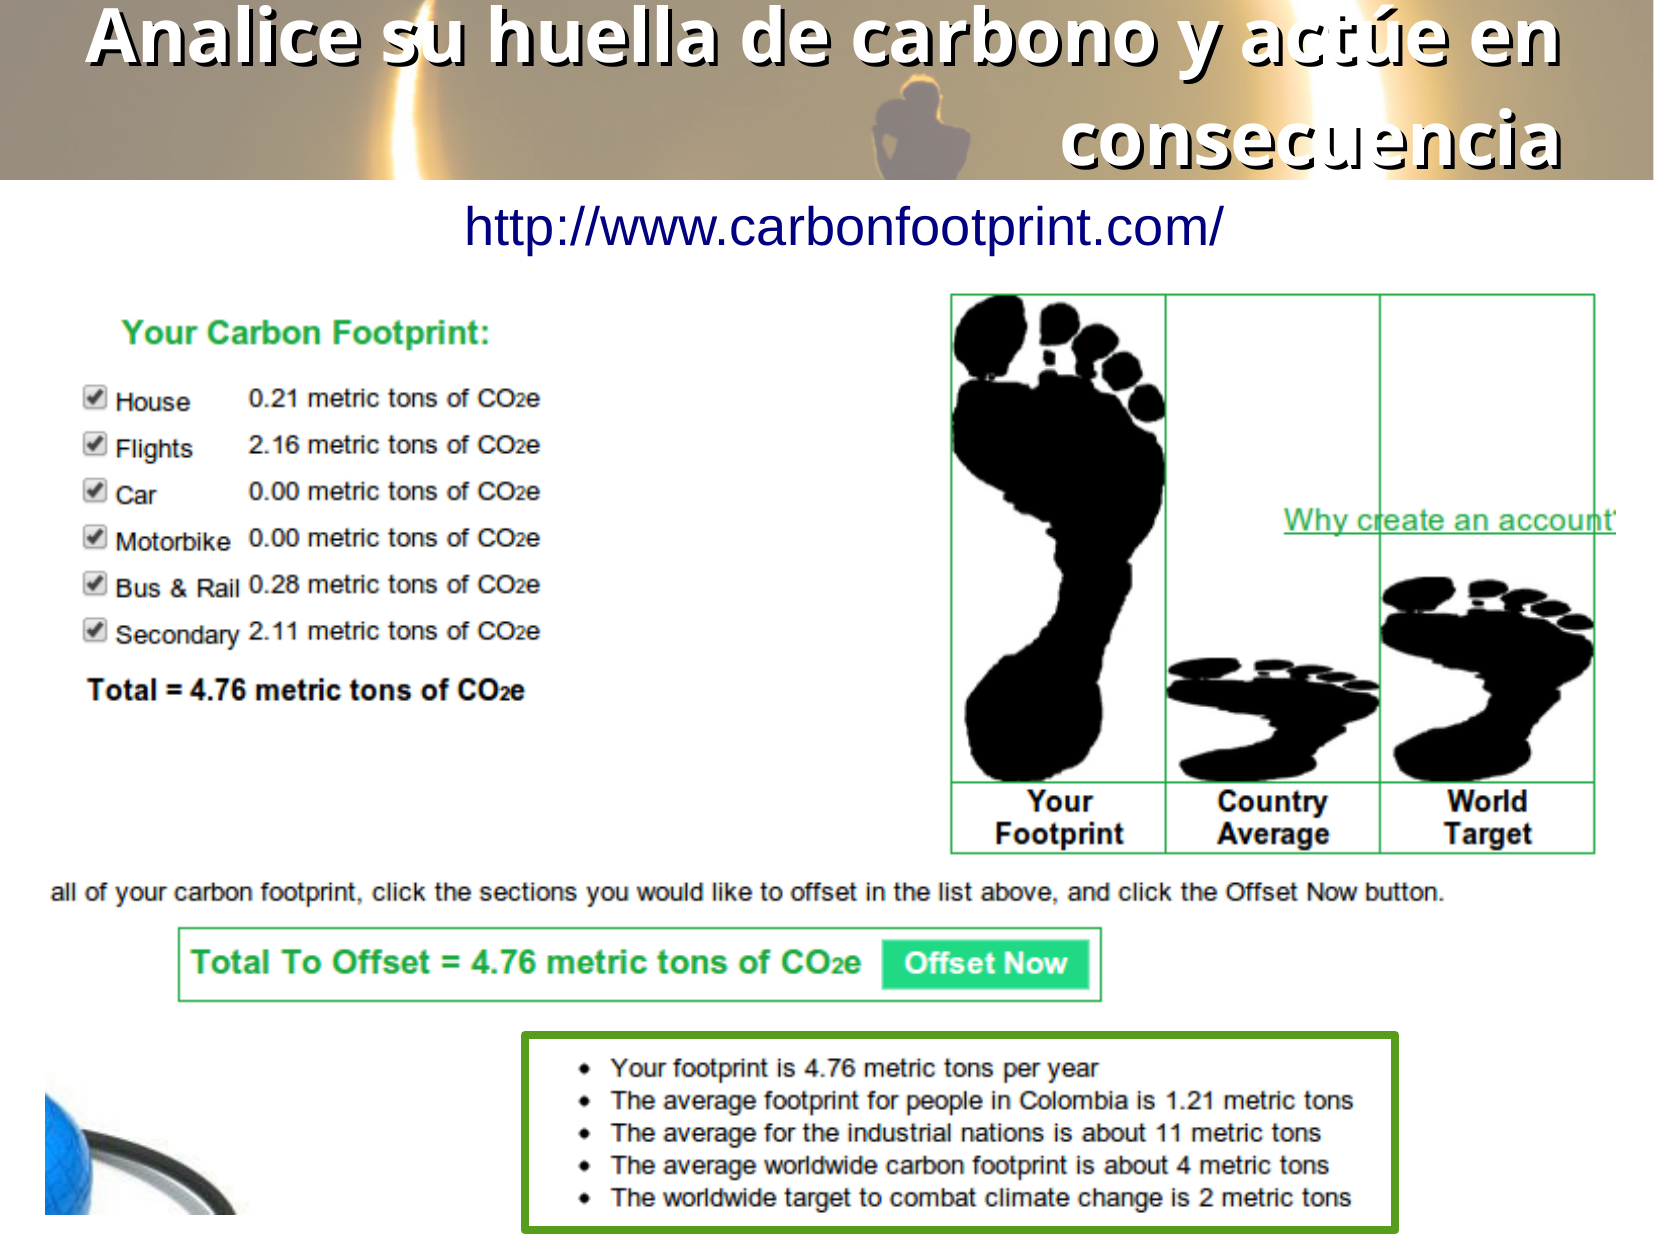

# Analice su huella de carbono y actúe en consecuencia
http://www.carbonfootprint.com/
10/10/2013
Fisica Para Todos (Nuñez+Asorey+Estupinian)
51